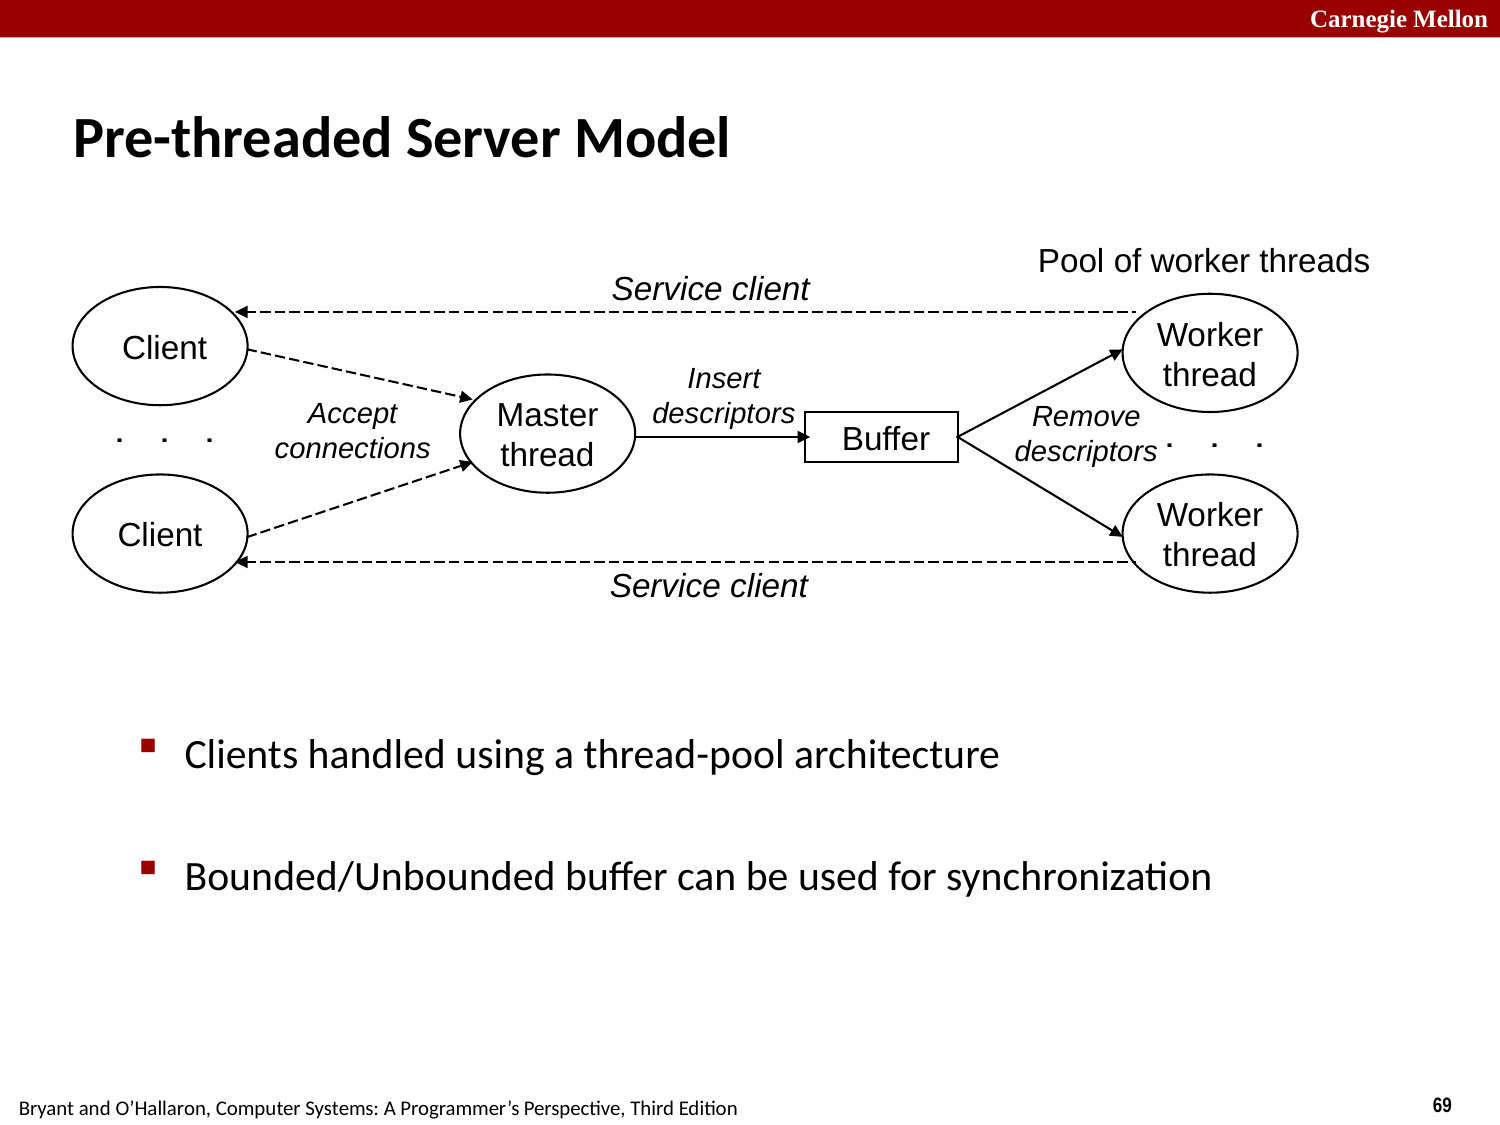

# Pre-threaded Server Model
Pool of worker threads
Service client
 Client
Worker
thread
Insert
descriptors
Master
thread
Accept
connections
Remove
descriptors
 Buffer
...
...
Client
Worker
thread
Service client
Clients handled using a thread-pool architecture
Bounded/Unbounded buffer can be used for synchronization